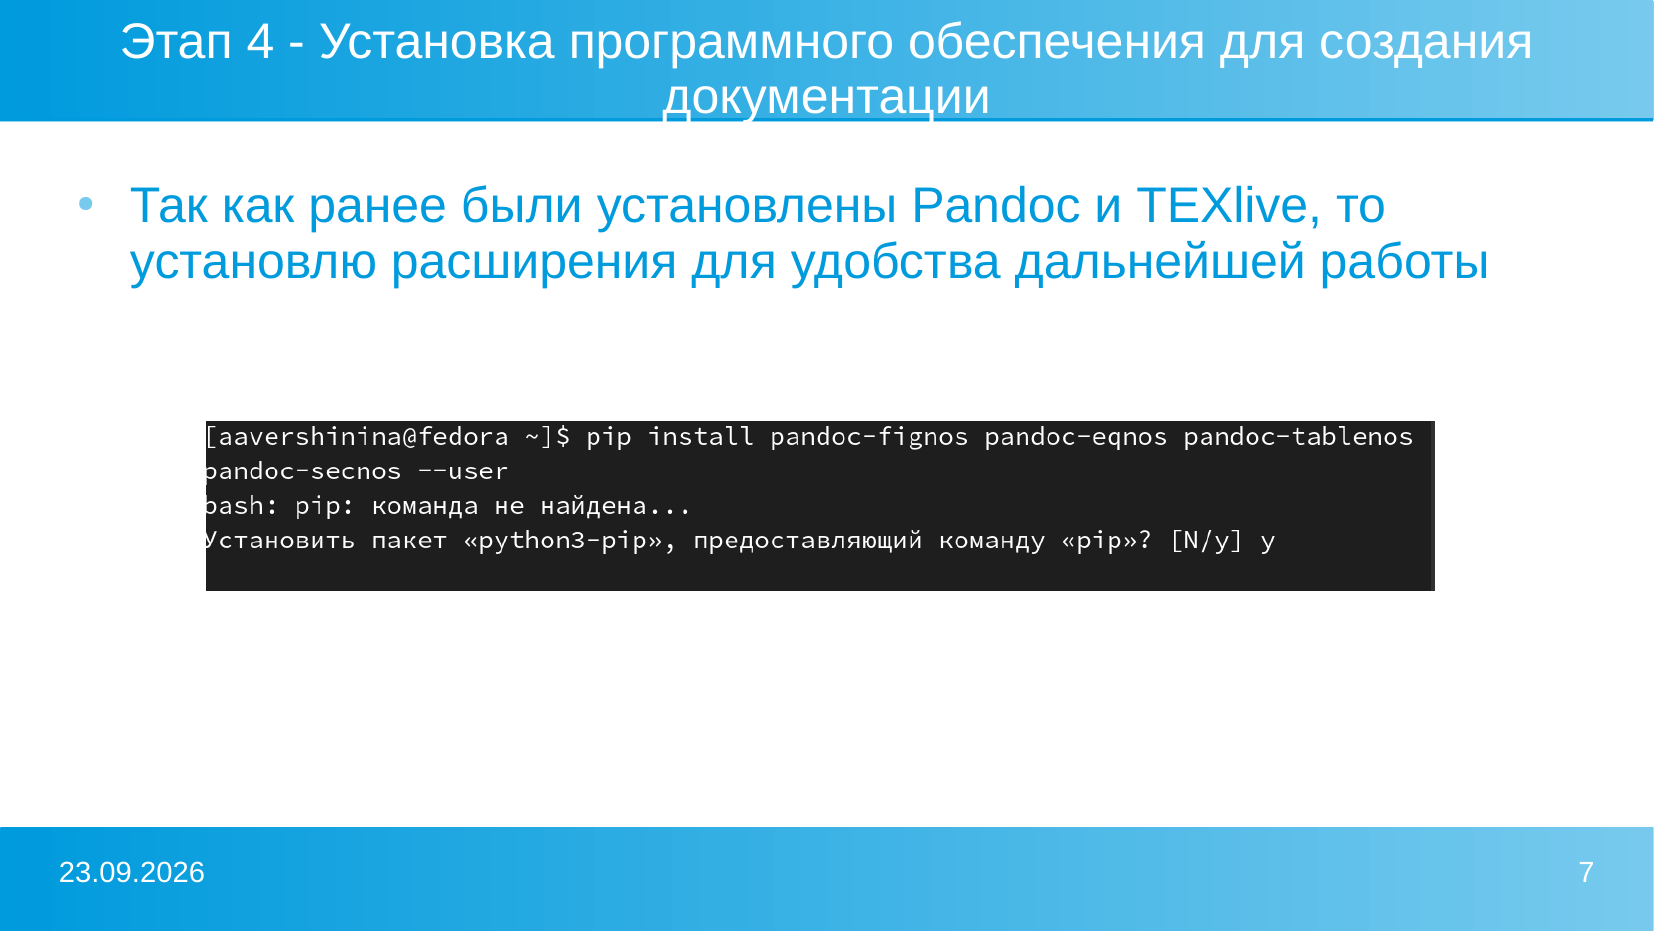

# Этап 4 - Установка программного обеспечения для создания документации
Так как ранее были установлены Pandoc и TEXlive, то установлю расширения для удобства дальнейшей работы
7